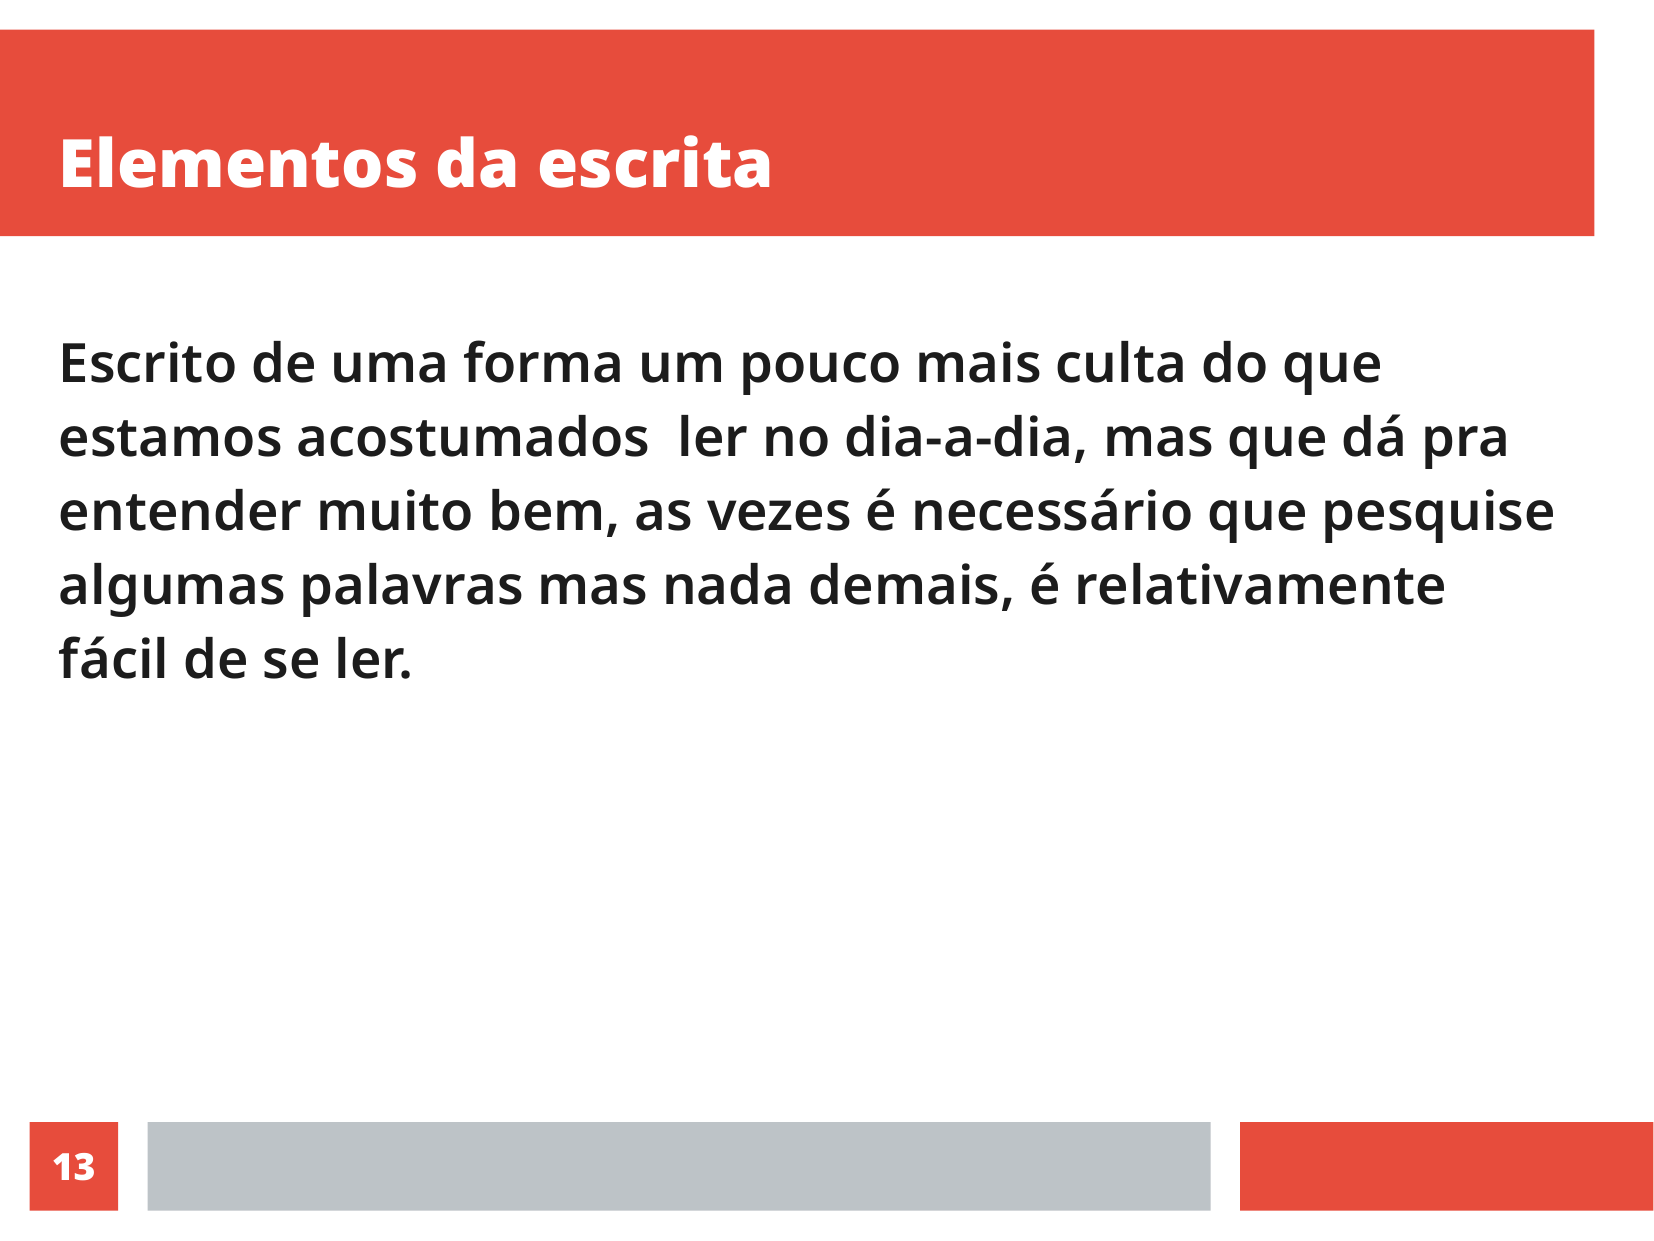

# Elementos da escrita
Escrito de uma forma um pouco mais culta do que estamos acostumados ler no dia-a-dia, mas que dá pra entender muito bem, as vezes é necessário que pesquise algumas palavras mas nada demais, é relativamente fácil de se ler.
13